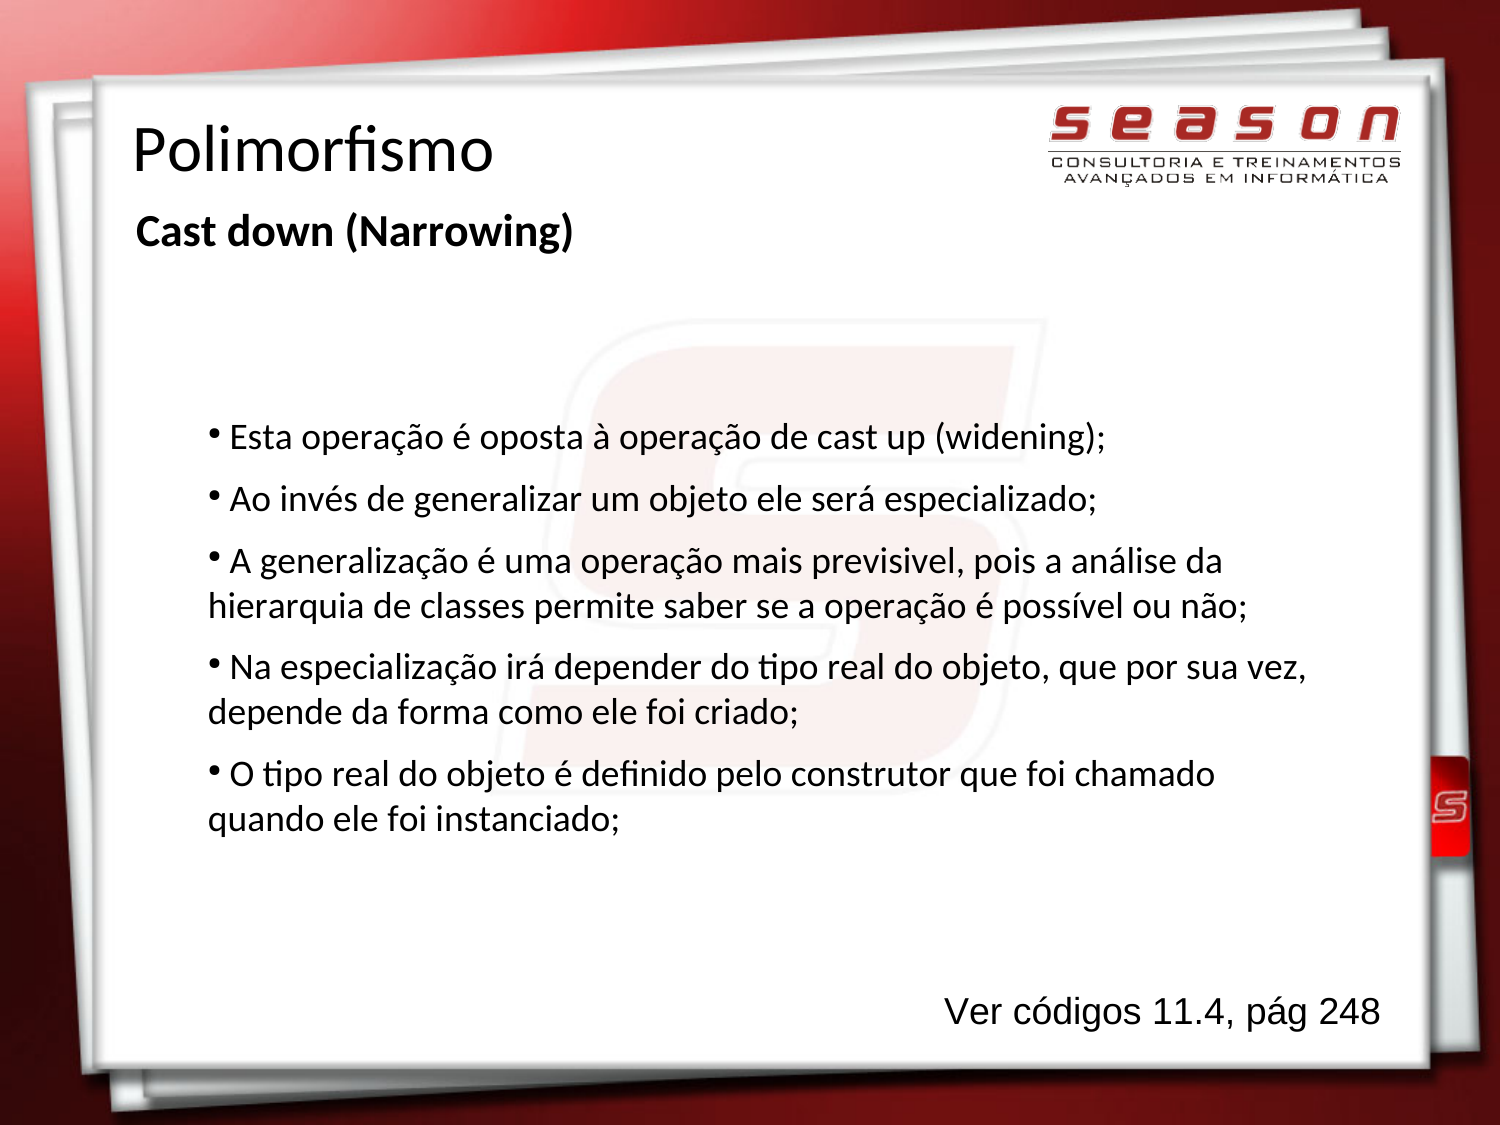

# Polimorfismo
Cast down (Narrowing)
 Esta operação é oposta à operação de cast up (widening);
 Ao invés de generalizar um objeto ele será especializado;
 A generalização é uma operação mais previsivel, pois a análise da hierarquia de classes permite saber se a operação é possível ou não;
 Na especialização irá depender do tipo real do objeto, que por sua vez, depende da forma como ele foi criado;
 O tipo real do objeto é definido pelo construtor que foi chamado quando ele foi instanciado;
Ver códigos 11.4, pág 248